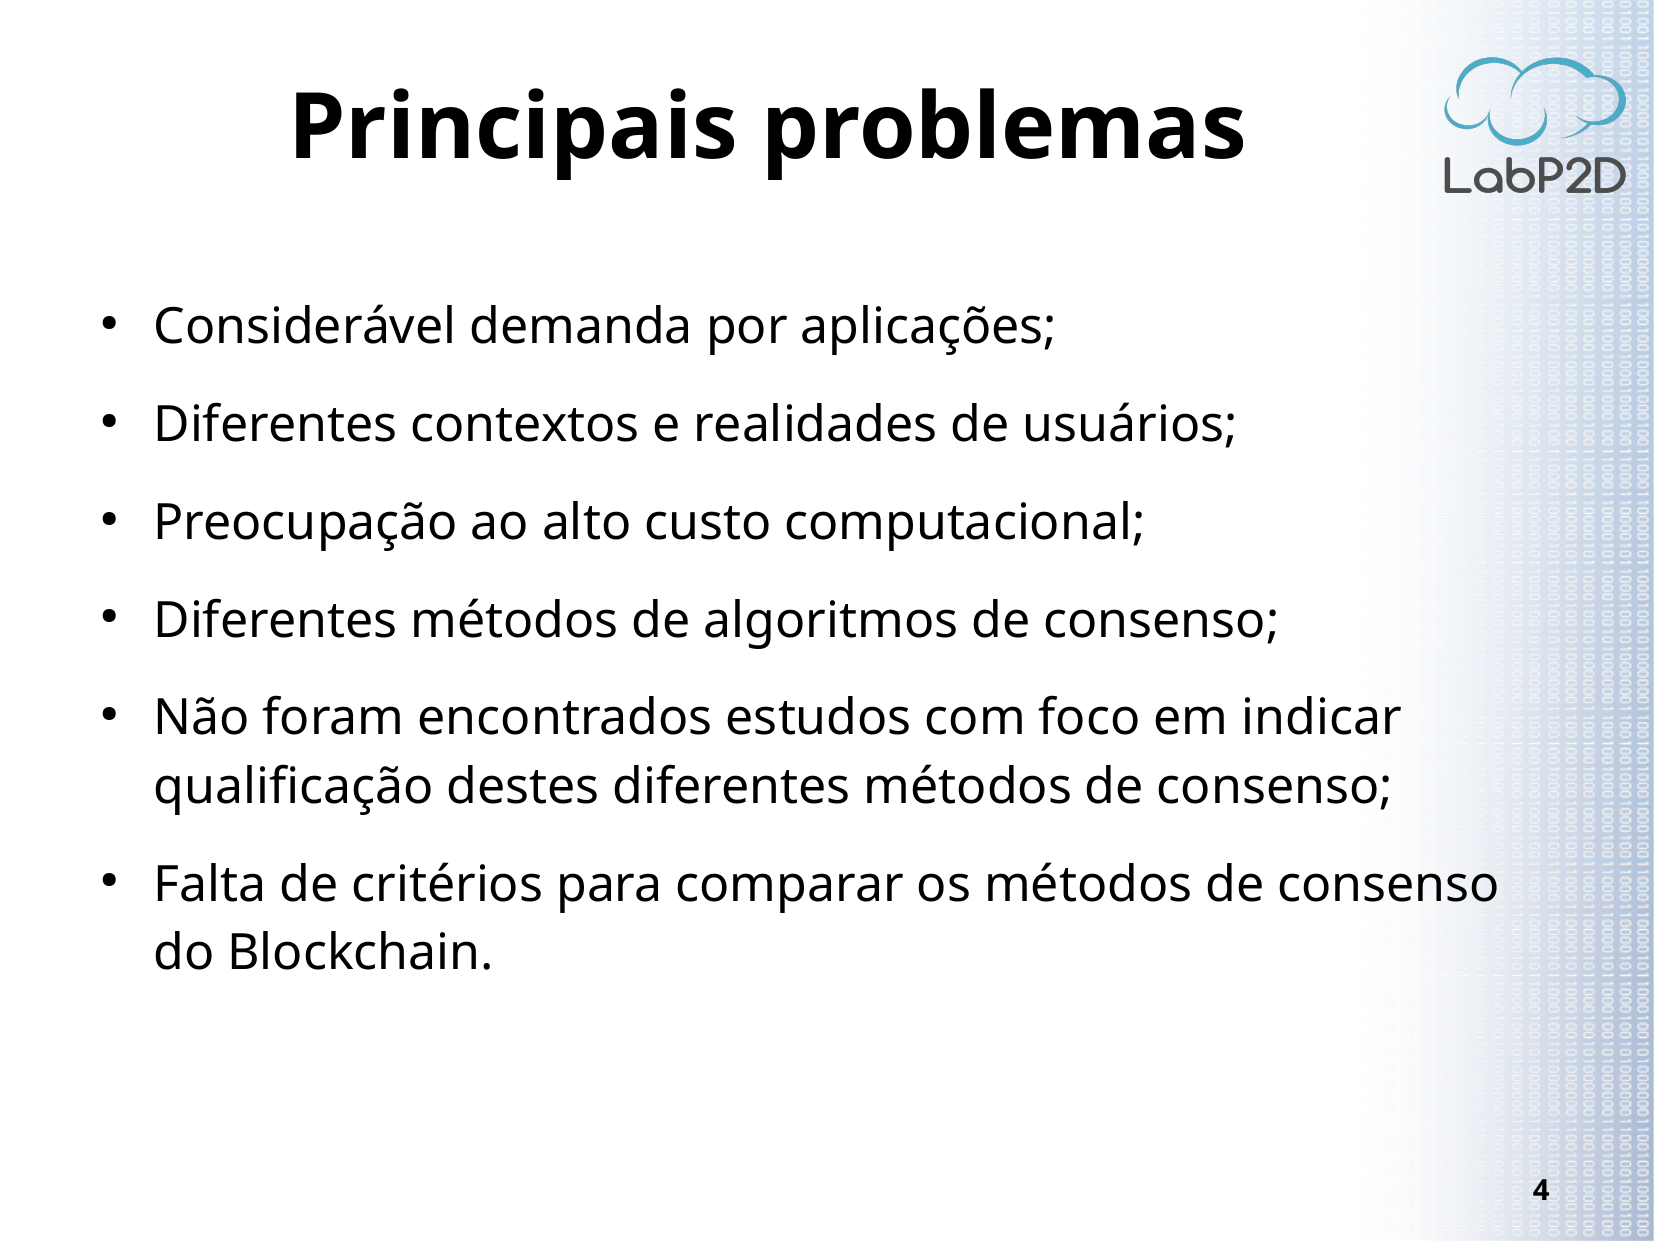

# Principais problemas
Considerável demanda por aplicações;
Diferentes contextos e realidades de usuários;
Preocupação ao alto custo computacional;
Diferentes métodos de algoritmos de consenso;
Não foram encontrados estudos com foco em indicar qualificação destes diferentes métodos de consenso;
Falta de critérios para comparar os métodos de consenso do Blockchain.
4